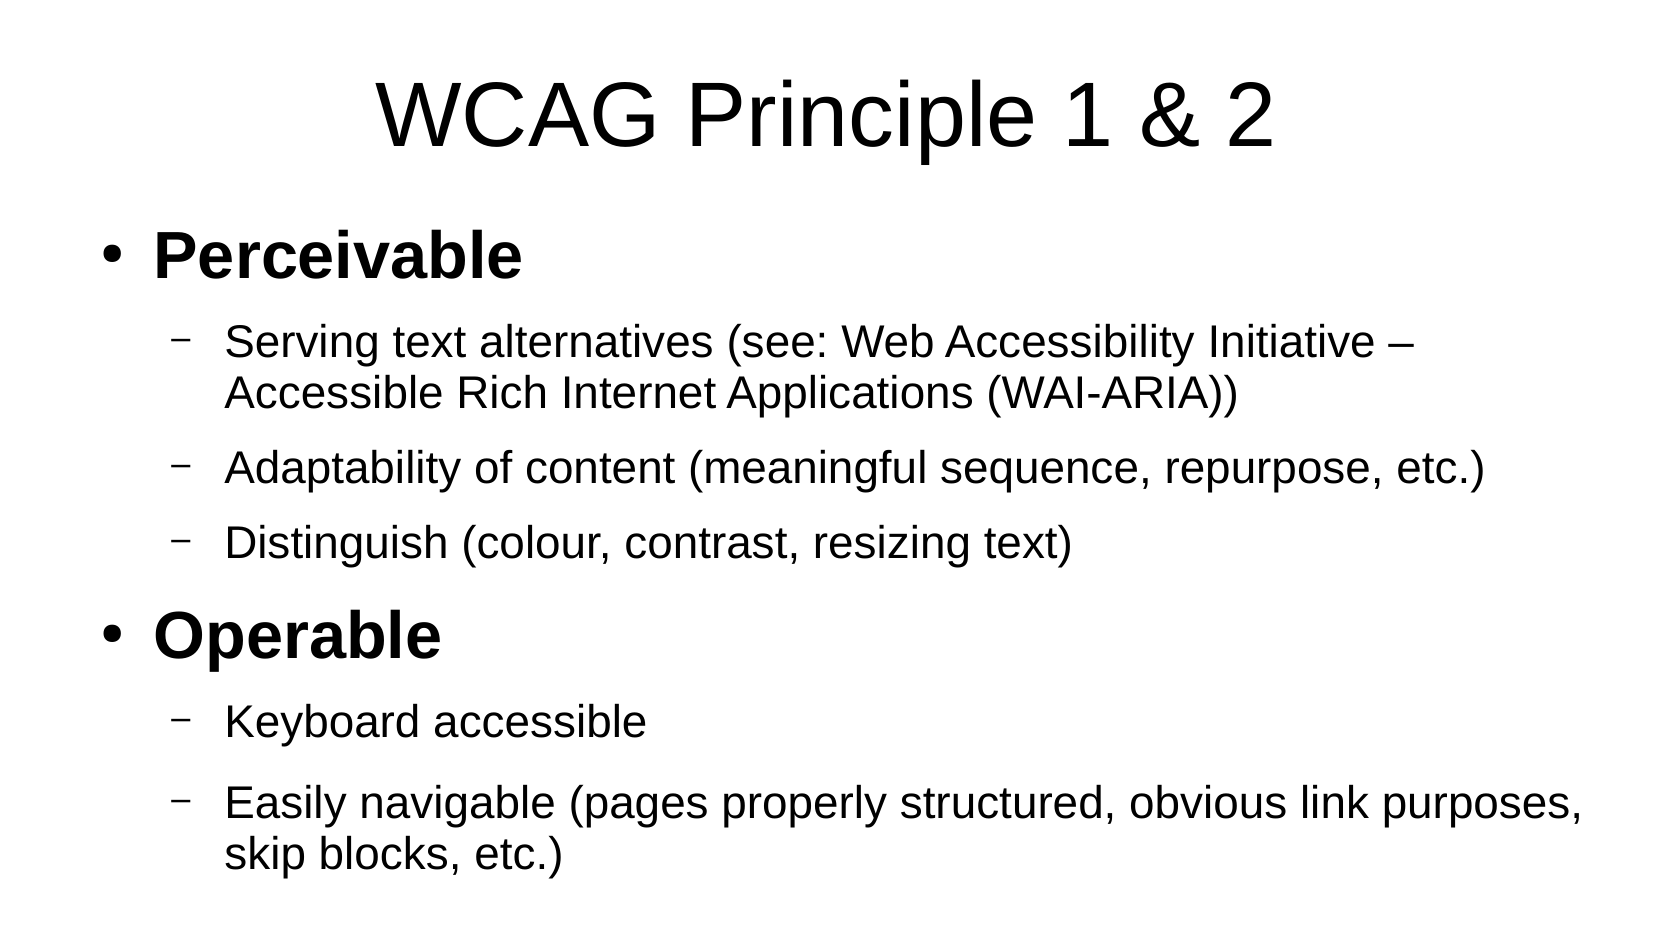

# WCAG Principle 1 & 2
Perceivable
Serving text alternatives (see: Web Accessibility Initiative – Accessible Rich Internet Applications (WAI-ARIA))
Adaptability of content (meaningful sequence, repurpose, etc.)
Distinguish (colour, contrast, resizing text)
Operable
Keyboard accessible
Easily navigable (pages properly structured, obvious link purposes, skip blocks, etc.)